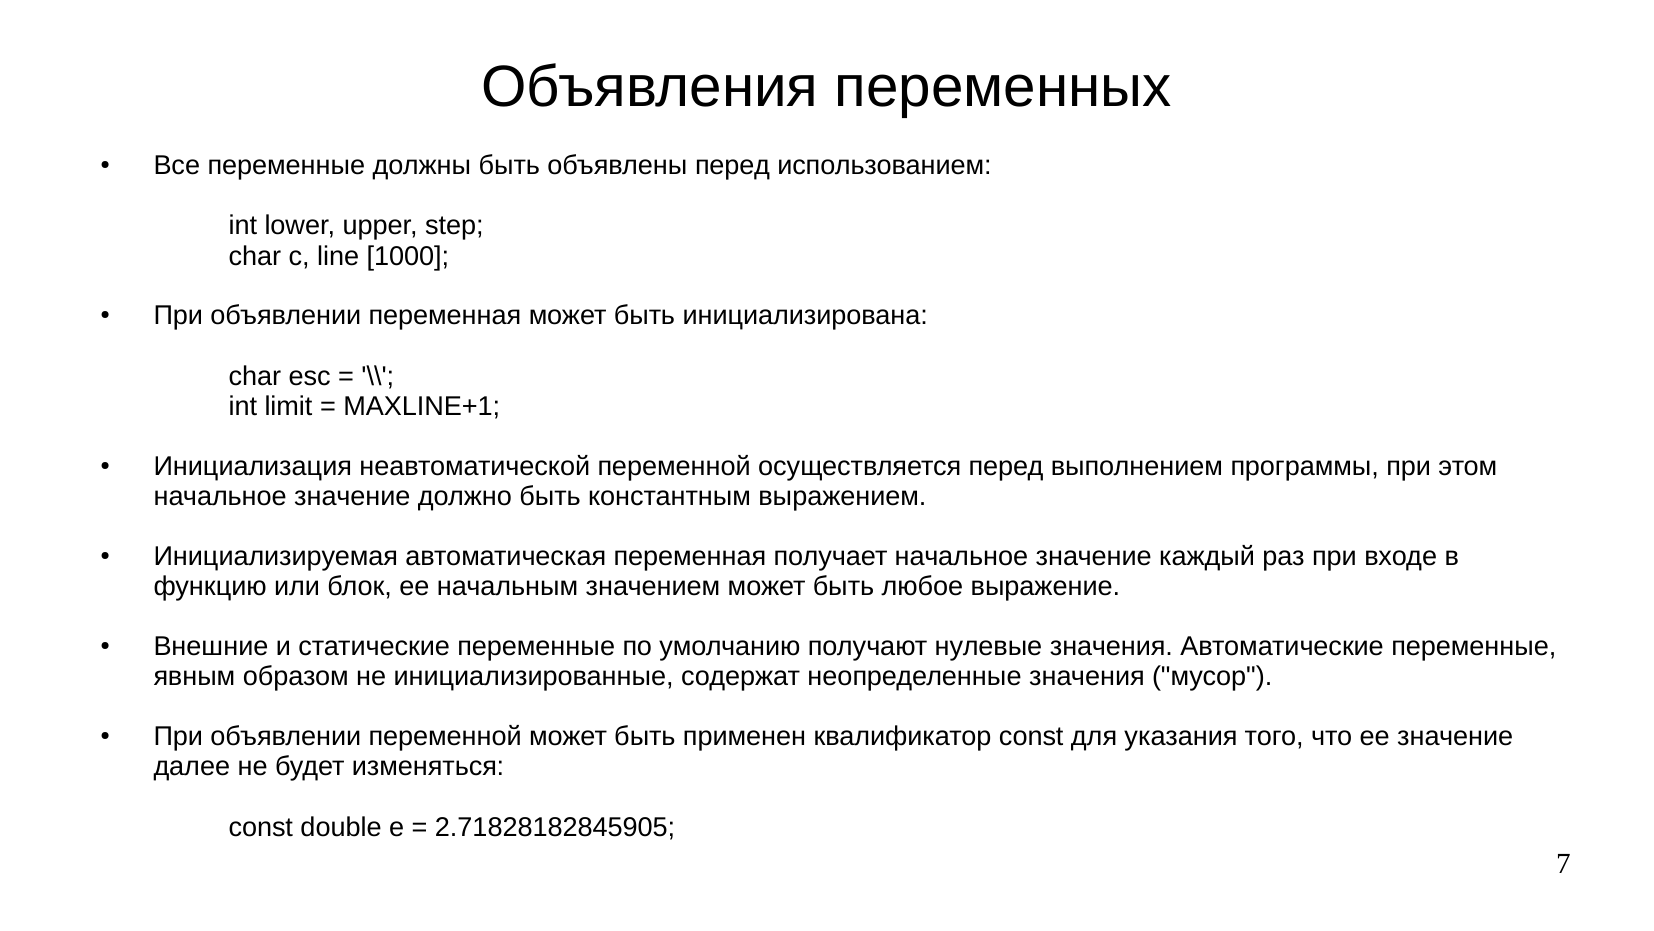

# Объявления переменных
Все переменные должны быть объявлены перед использованием:
	int lower, upper, step;
	char с, line [1000];
При объявлении переменная может быть инициализирована:
	char esc = '\\';
	int limit = MAXLINE+1;
Инициализация неавтоматической переменной осуществляется перед выполнением программы, при этом начальное значение должно быть константным выражением.
Инициализируемая автоматическая переменная получает начальное значение каждый раз при входе в функцию или блок, ее начальным значением может быть любое выражение.
Внешние и статические переменные по умолчанию получают нулевые значения. Автоматические переменные, явным образом не инициализированные, содержат неопределенные значения ("мусор").
При объявлении переменной может быть применен квалификатор const для указания того, что ее значение далее не будет изменяться:
	const double e = 2.71828182845905;
7